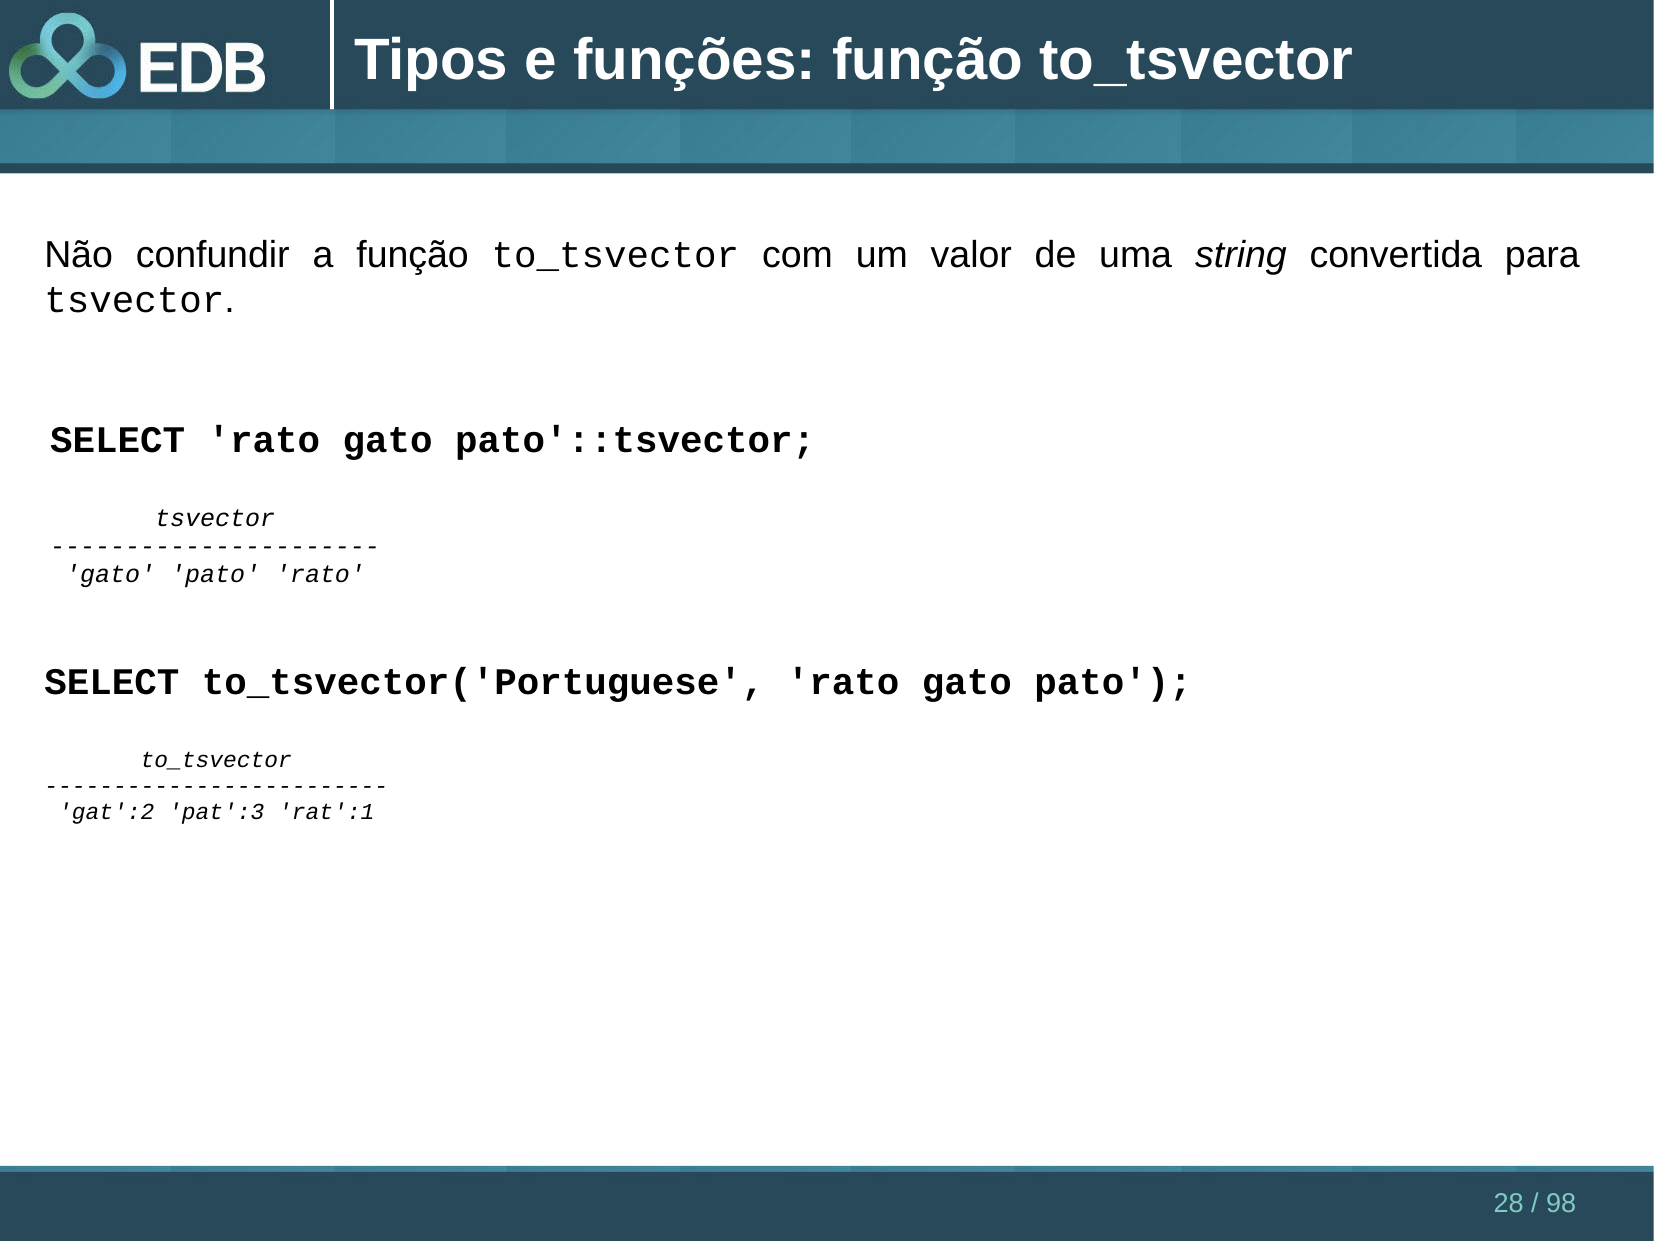

# Tipos e funções: função to_tsvector
Não confundir a função to_tsvector com um valor de uma string convertida para tsvector.
SELECT 'rato gato pato'::tsvector;
 tsvector
----------------------
 'gato' 'pato' 'rato'
SELECT to_tsvector('Portuguese', 'rato gato pato');
 to_tsvector
-------------------------
 'gat':2 'pat':3 'rat':1